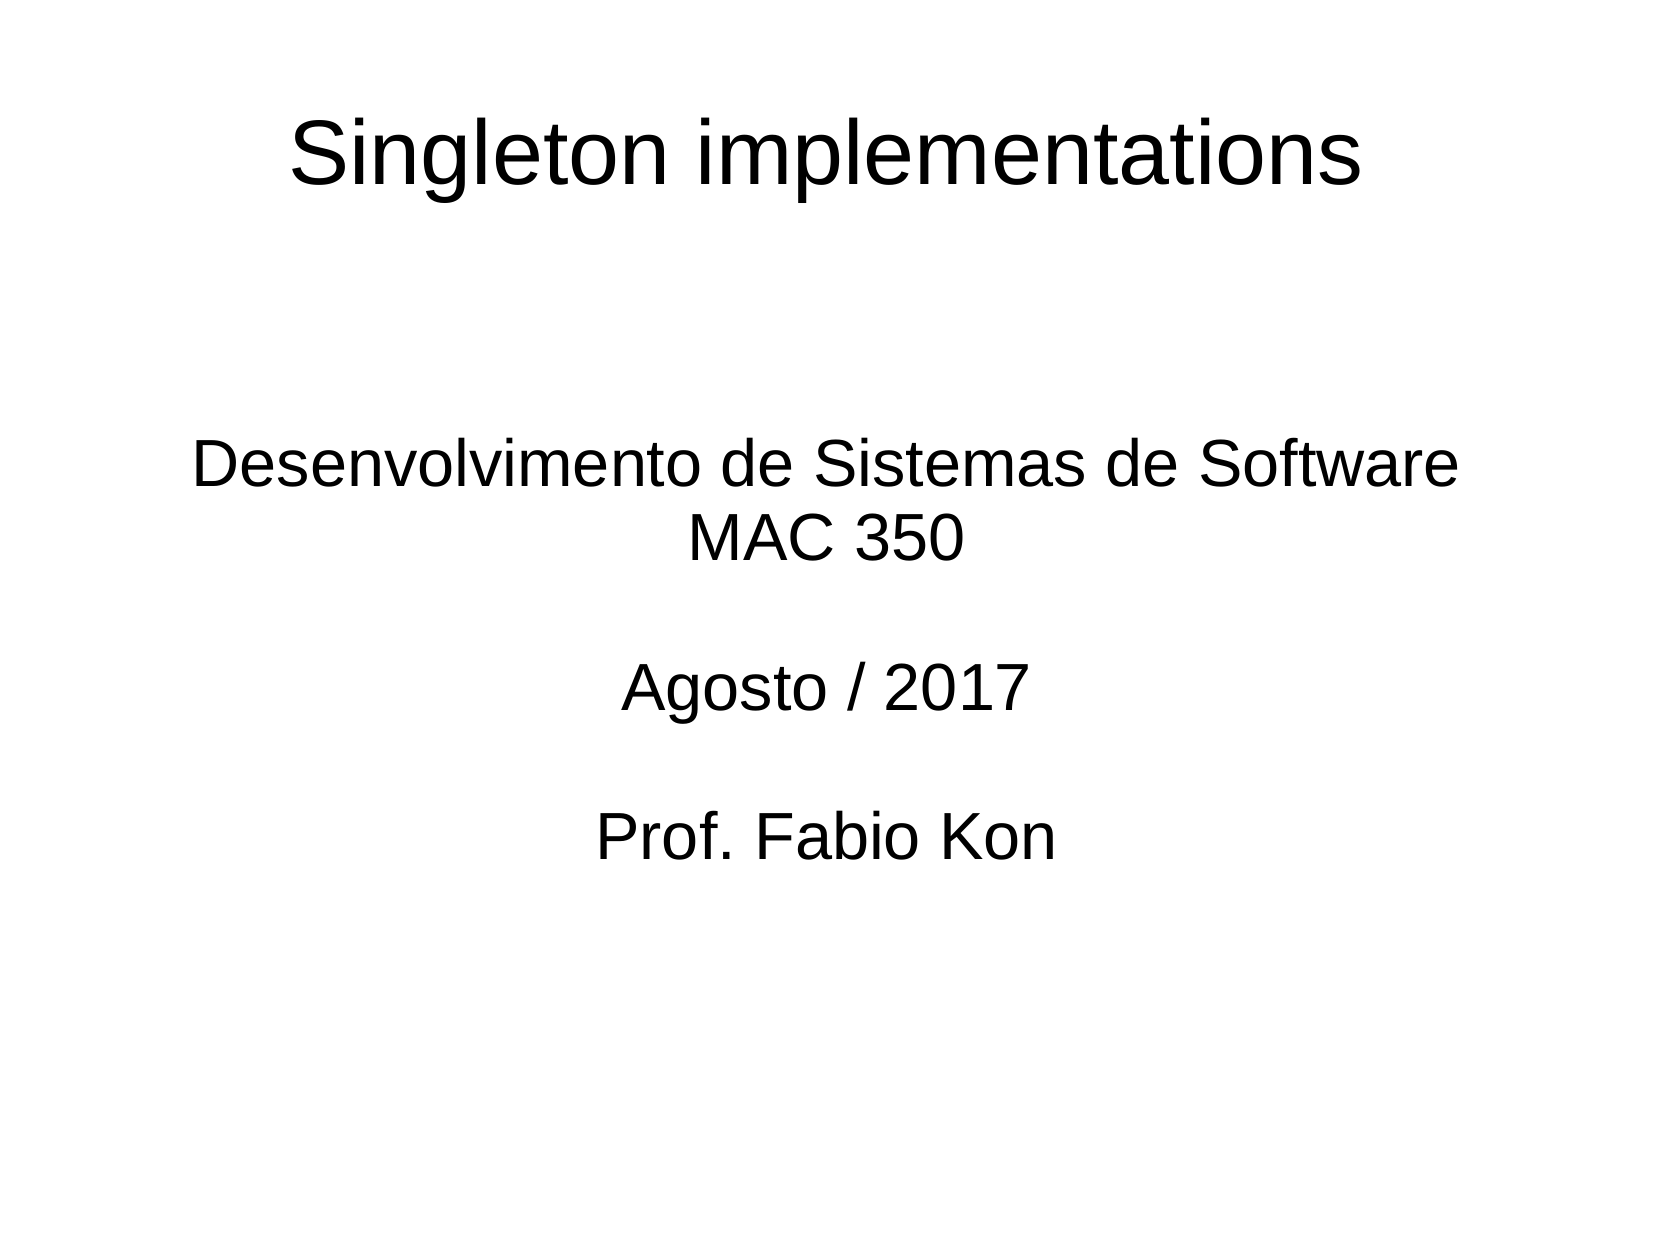

# Singleton implementations
Desenvolvimento de Sistemas de Software
MAC 350
Agosto / 2017
Prof. Fabio Kon